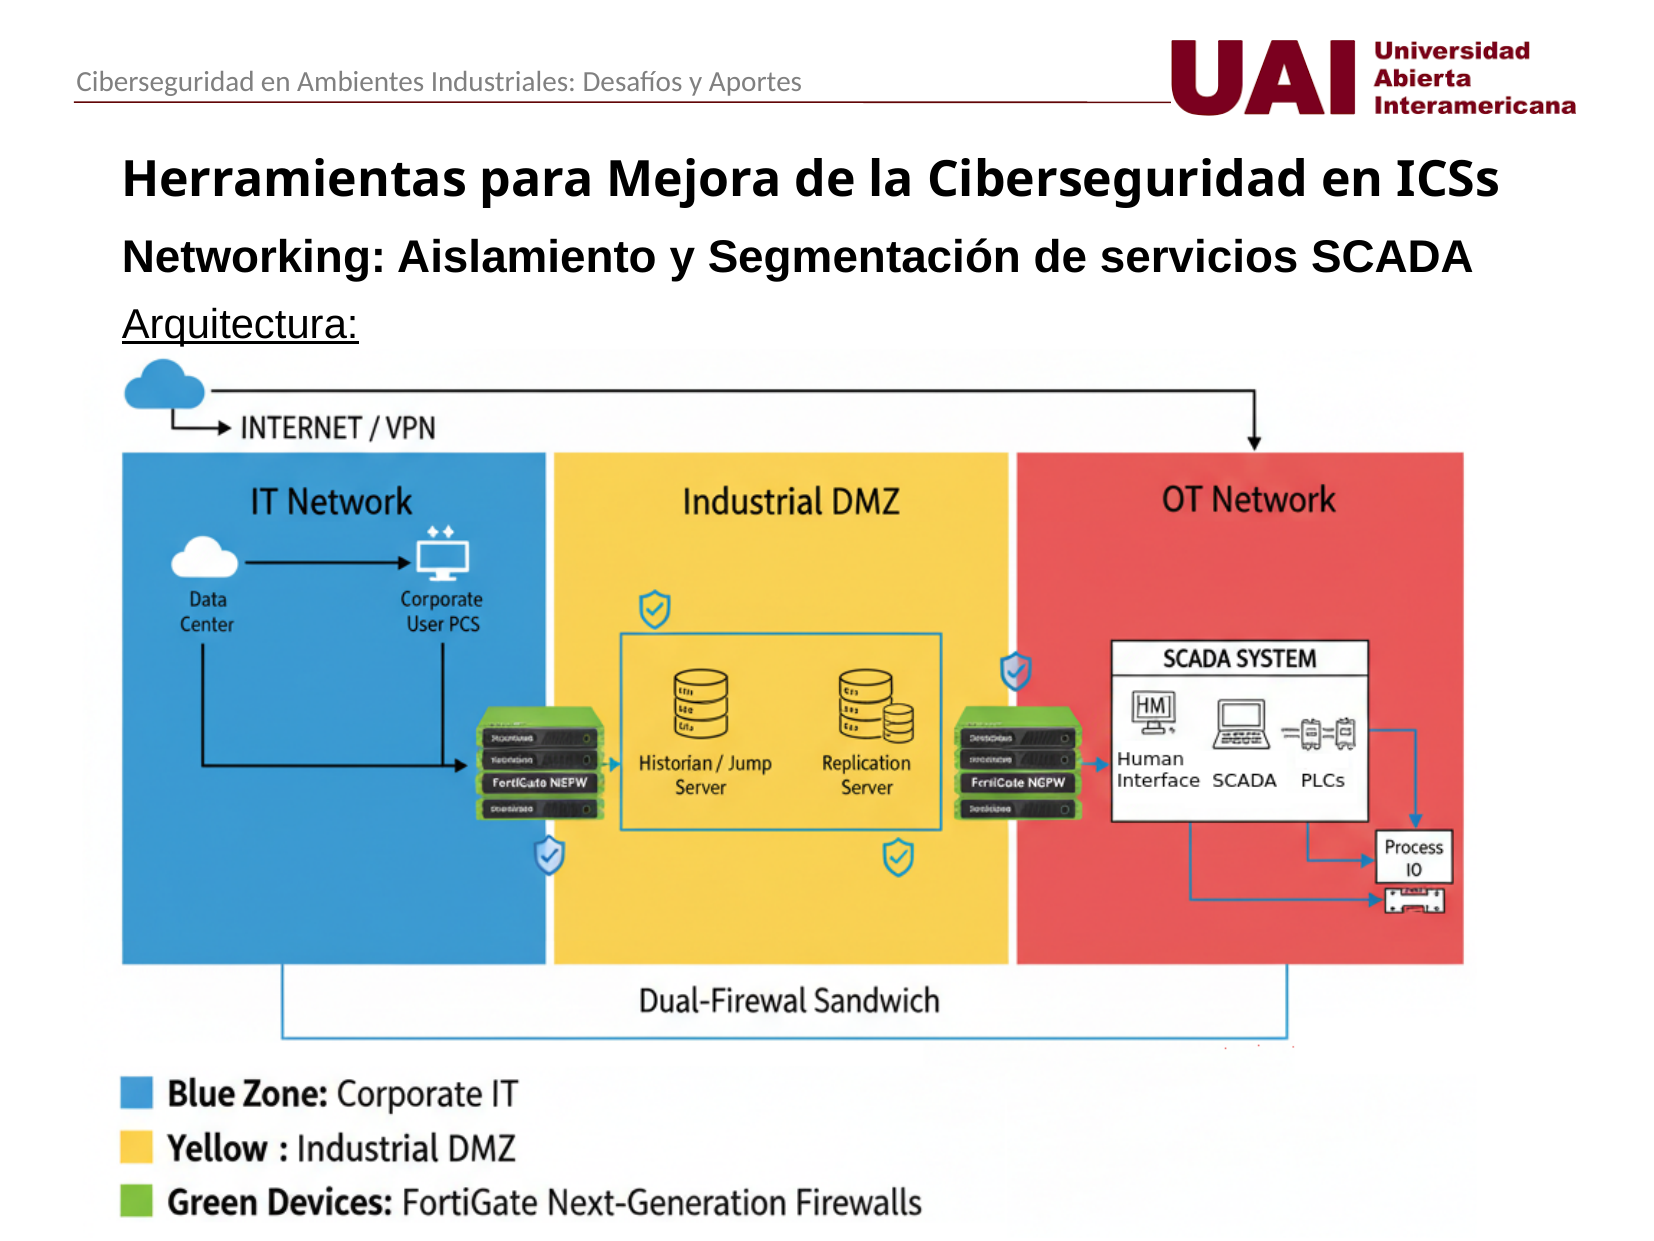

Herramientas para Mejora de la Ciberseguridad en ICSs
Networking: Aislamiento y Segmentación de servicios SCADA
Arquitectura: